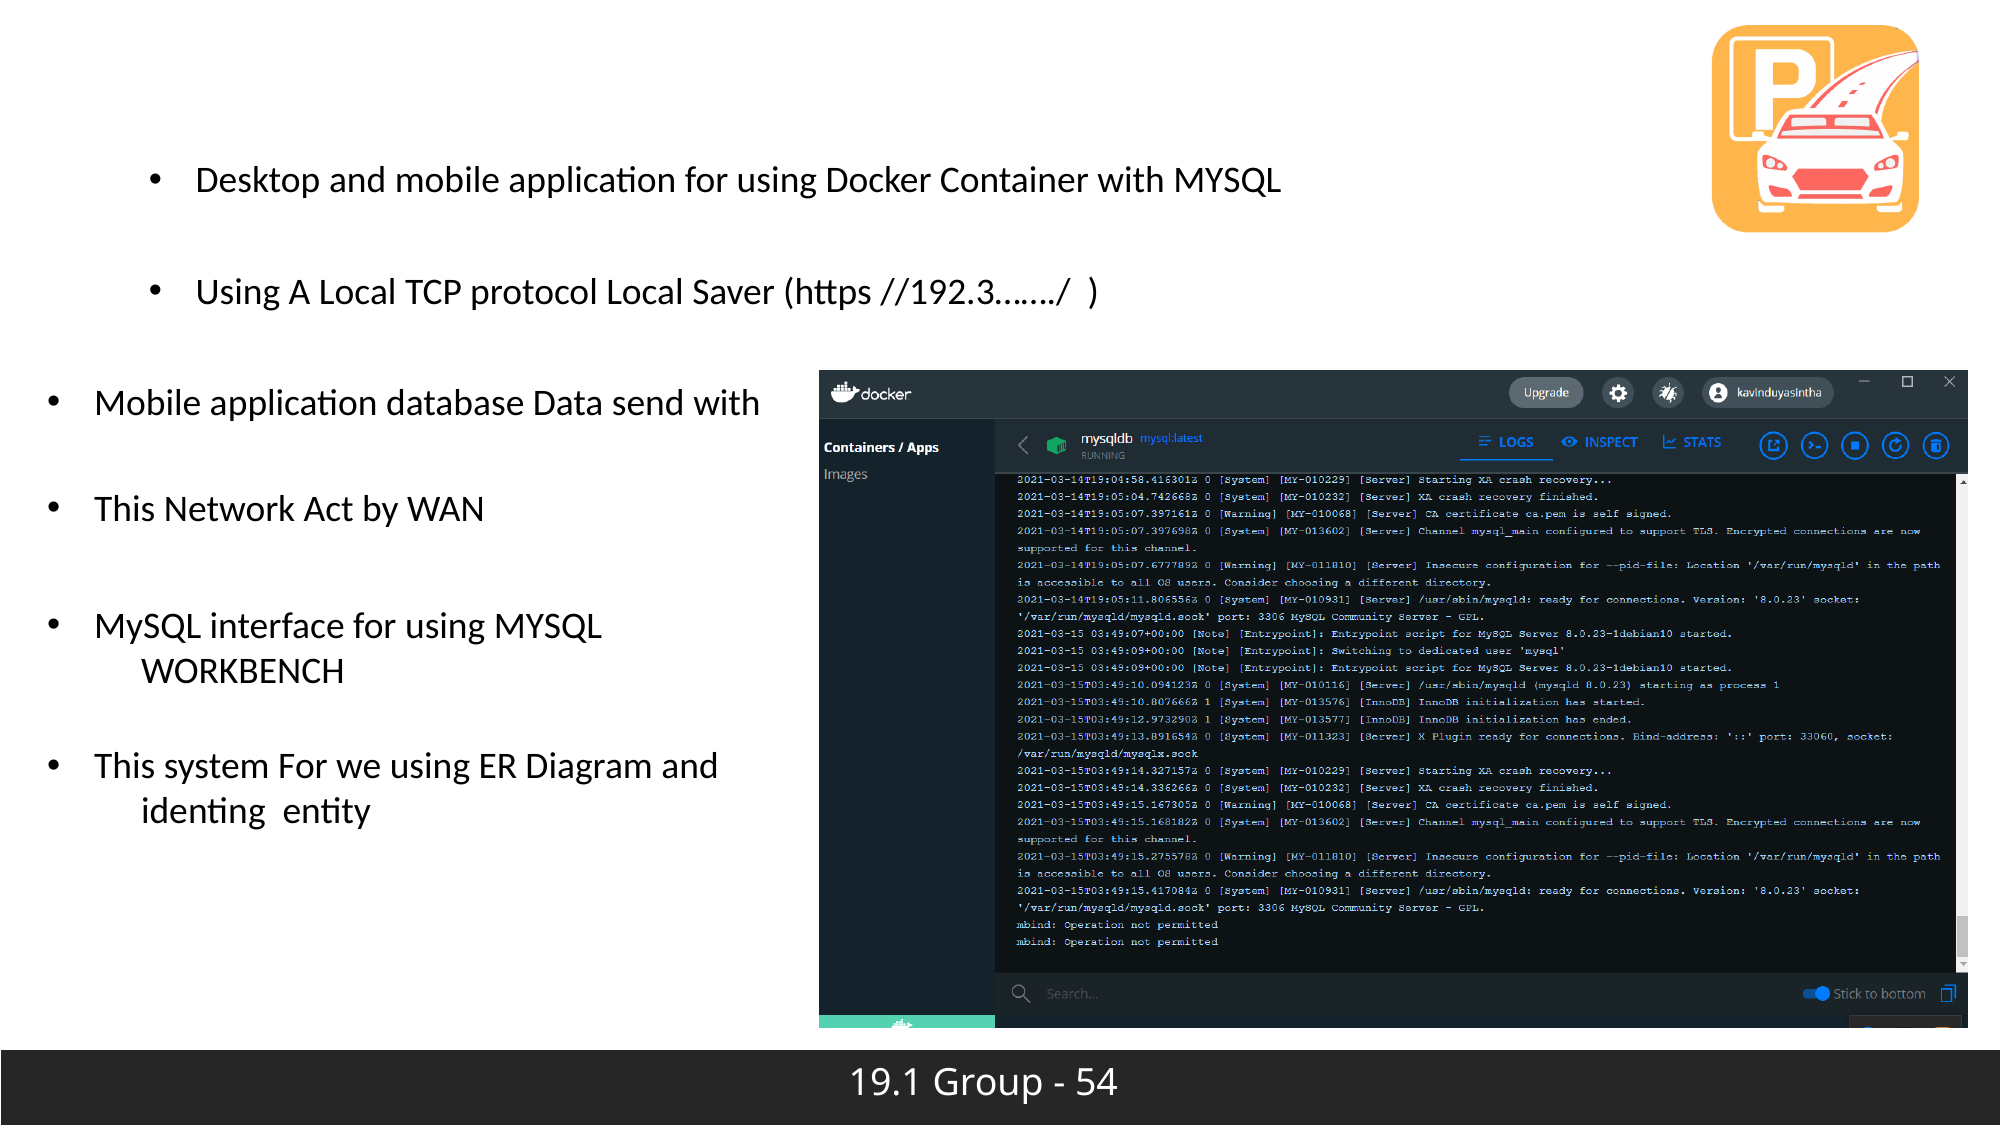

Desktop and mobile application for using Docker Container with MYSQL
Using A Local TCP protocol Local Saver (https //192.3……./ )
Mobile application database Data send with
This Network Act by WAN
MySQL interface for using MYSQL WORKBENCH
This system For we using ER Diagram and identing entity
19.1 Group - 54